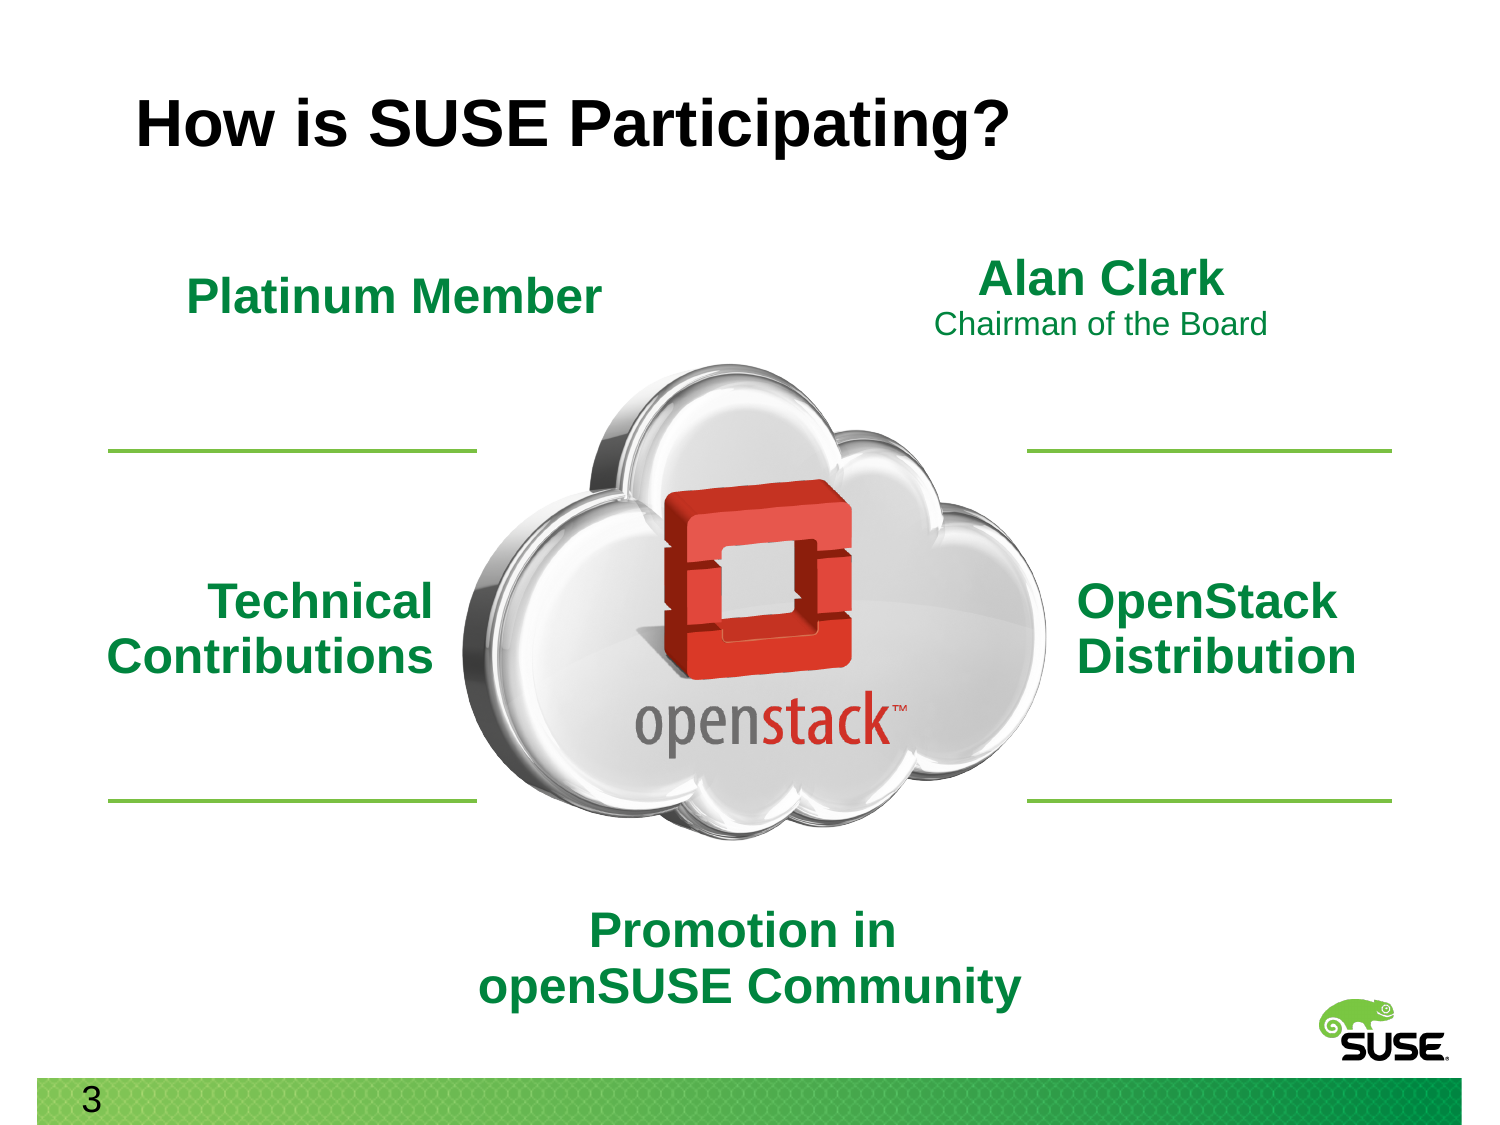

# How is SUSE Participating?
Alan Clark
Chairman of the Board
Platinum Member
Technical
Contributions
OpenStack
Distribution
Promotion in
openSUSE Community